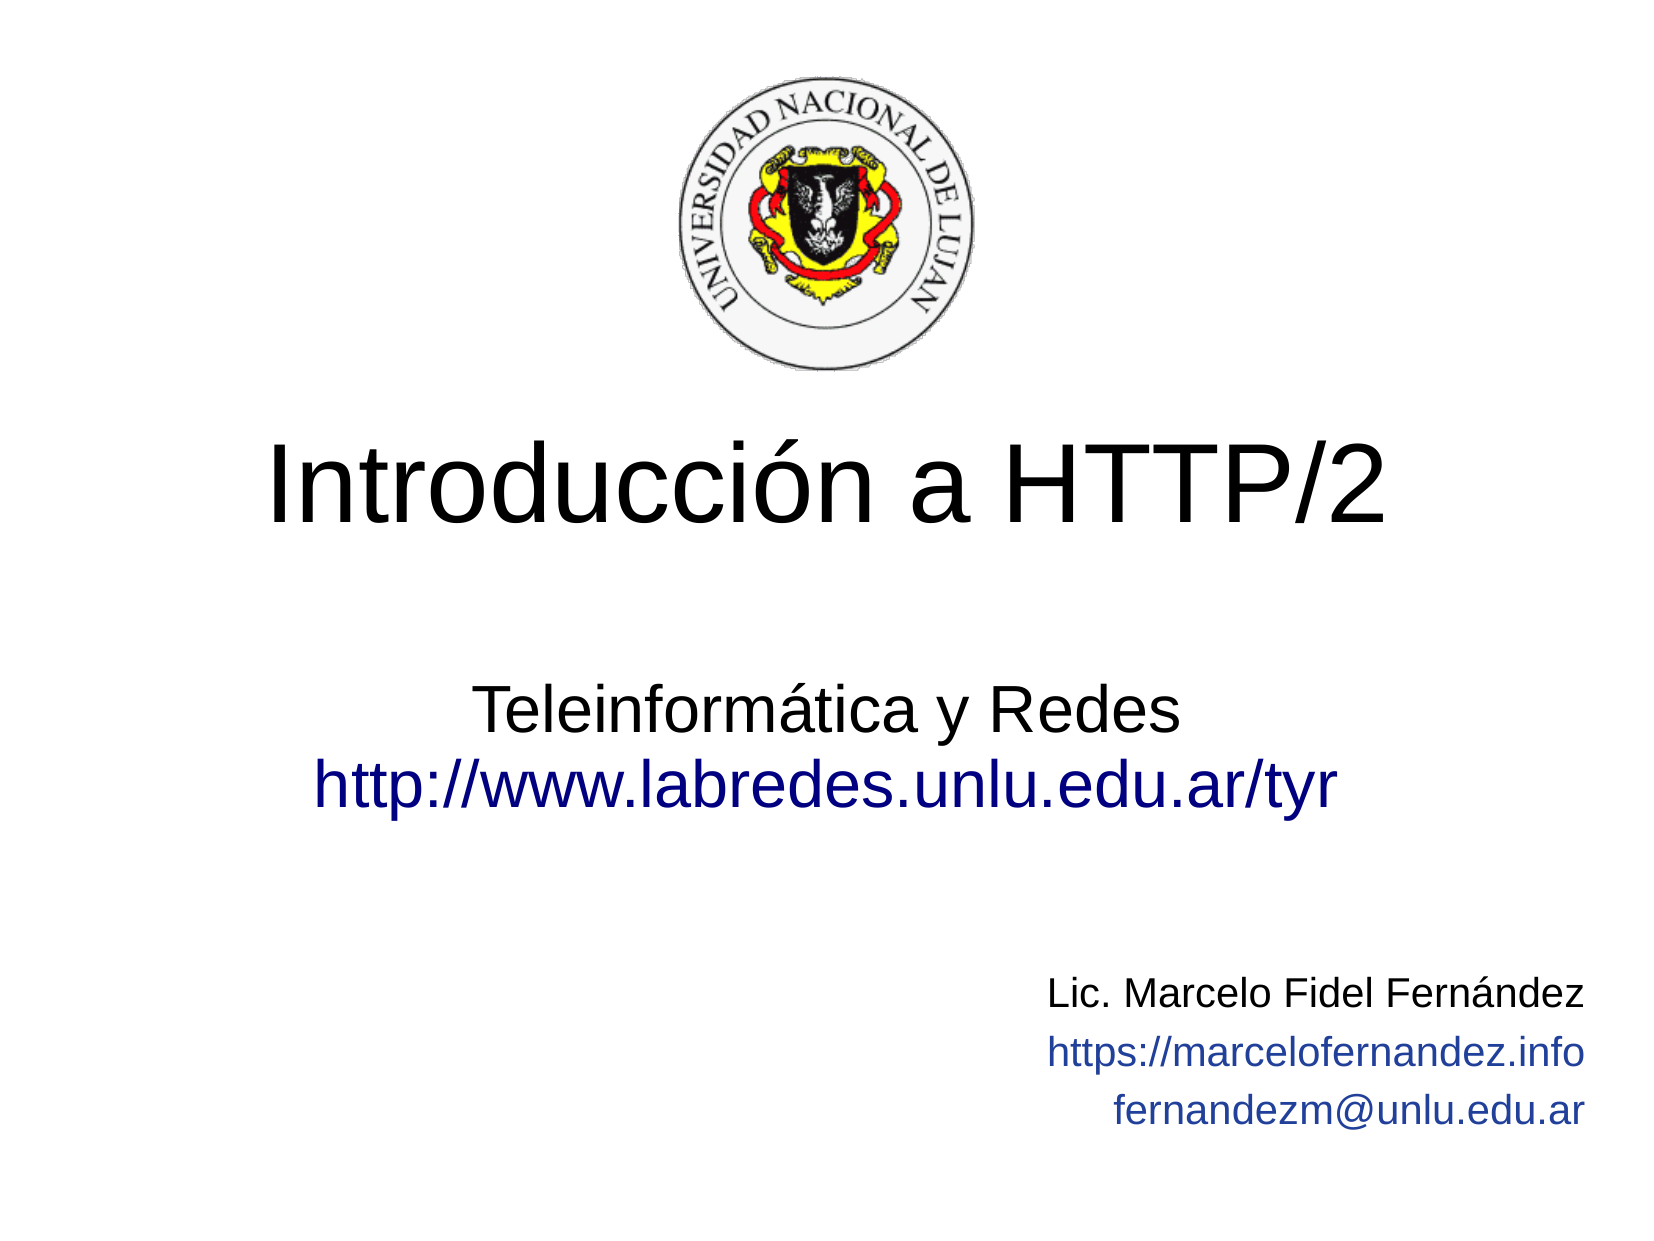

# Introducción a HTTP/2
Teleinformática y Redes
http://www.labredes.unlu.edu.ar/tyr
Lic. Marcelo Fidel Fernández
https://marcelofernandez.info
fernandezm@unlu.edu.ar